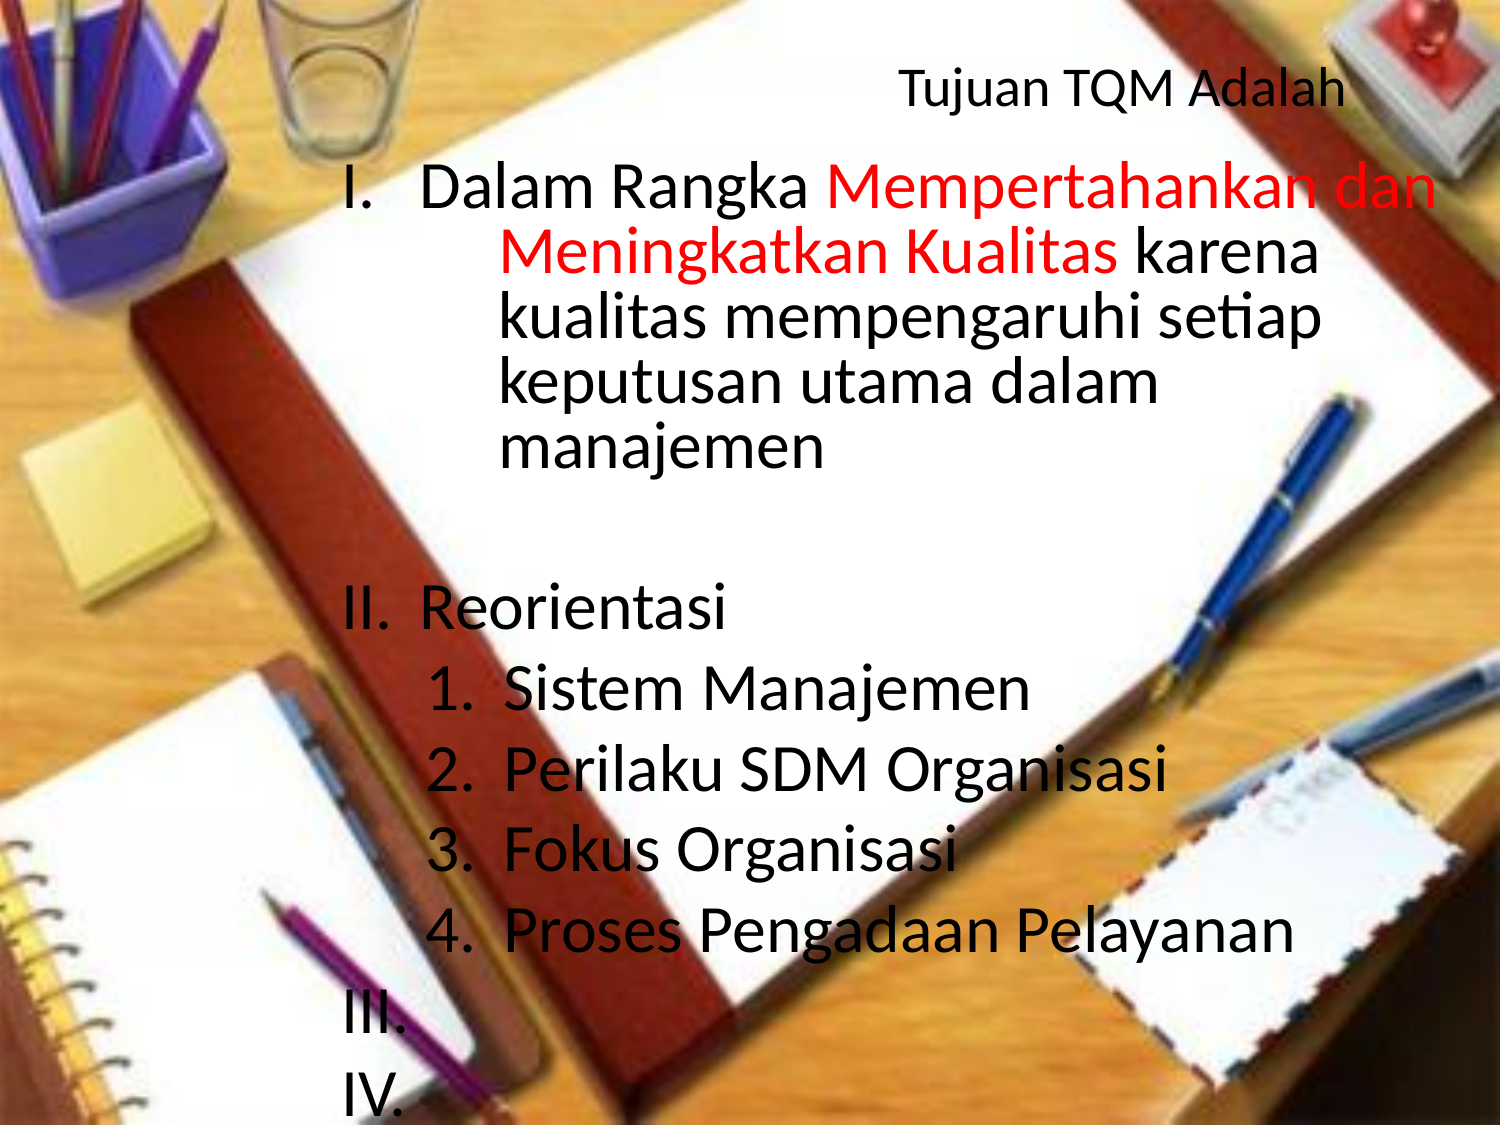

# Tujuan TQM Adalah
Dalam Rangka Mempertahankan dan Meningkatkan Kualitas karena kualitas mempengaruhi setiap keputusan utama dalam manajemen
Reorientasi
Sistem Manajemen
Perilaku SDM Organisasi
Fokus Organisasi
Proses Pengadaan Pelayanan